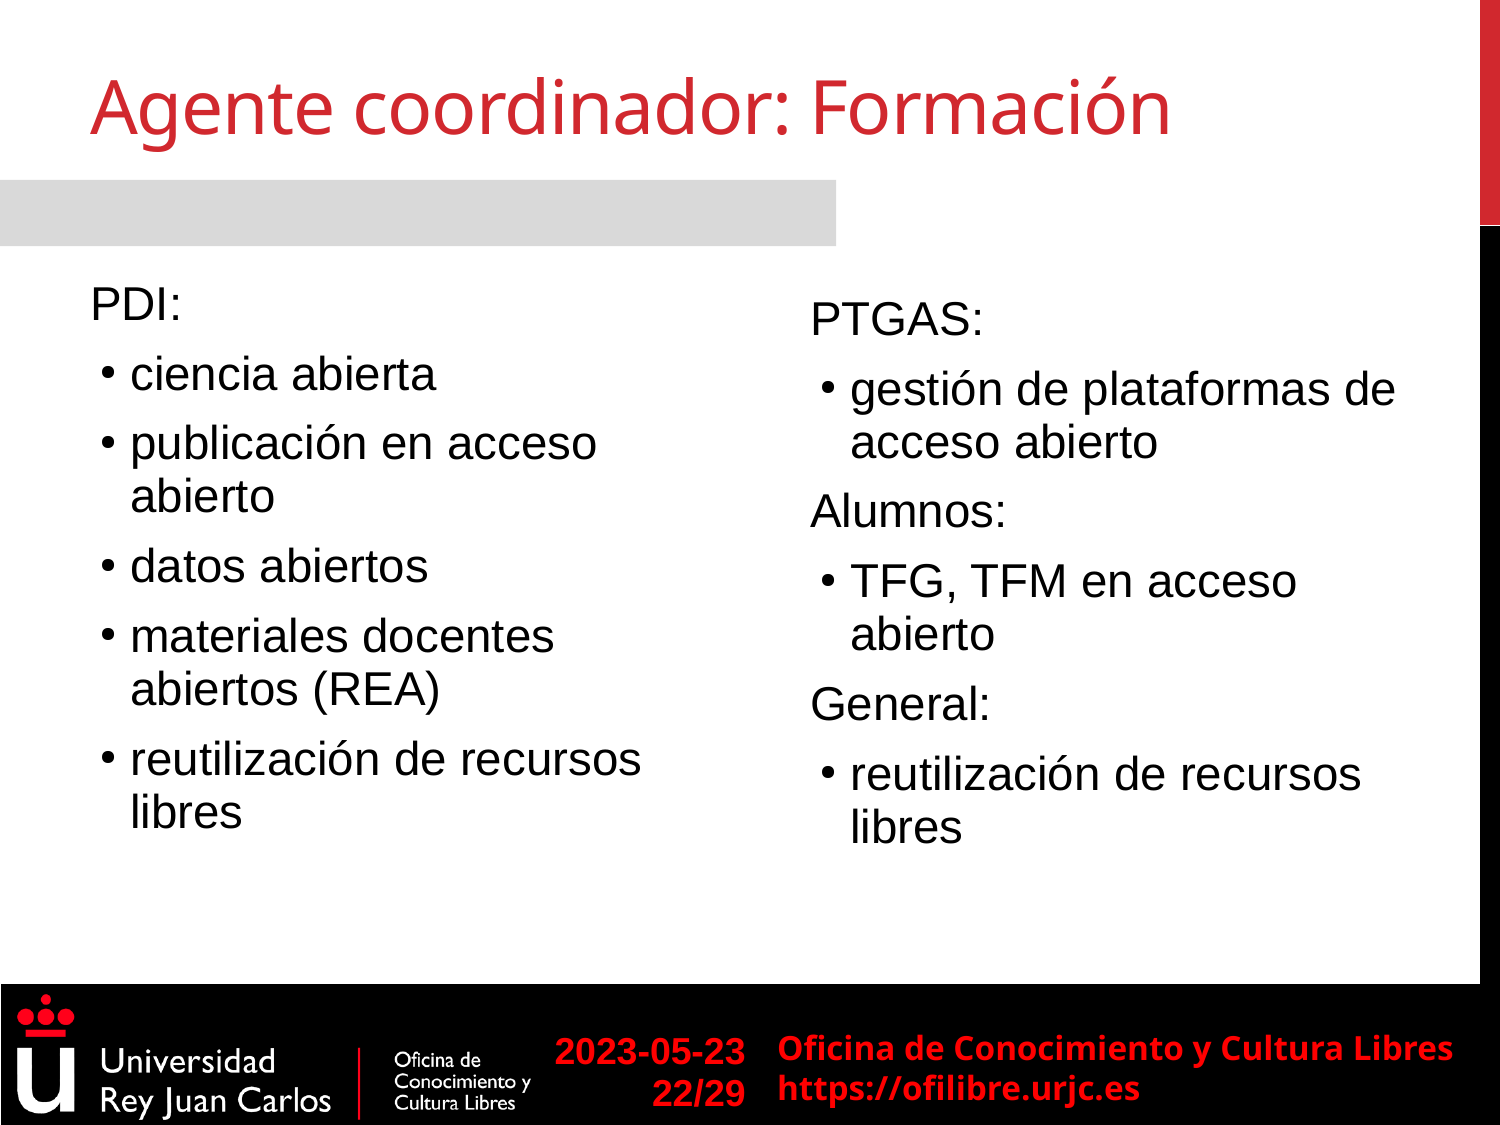

Agente coordinador: Formación
# PDI:
ciencia abierta
publicación en acceso abierto
datos abiertos
materiales docentes abiertos (REA)
reutilización de recursos libres
PTGAS:
gestión de plataformas de acceso abierto
Alumnos:
TFG, TFM en acceso abierto
General:
reutilización de recursos libres